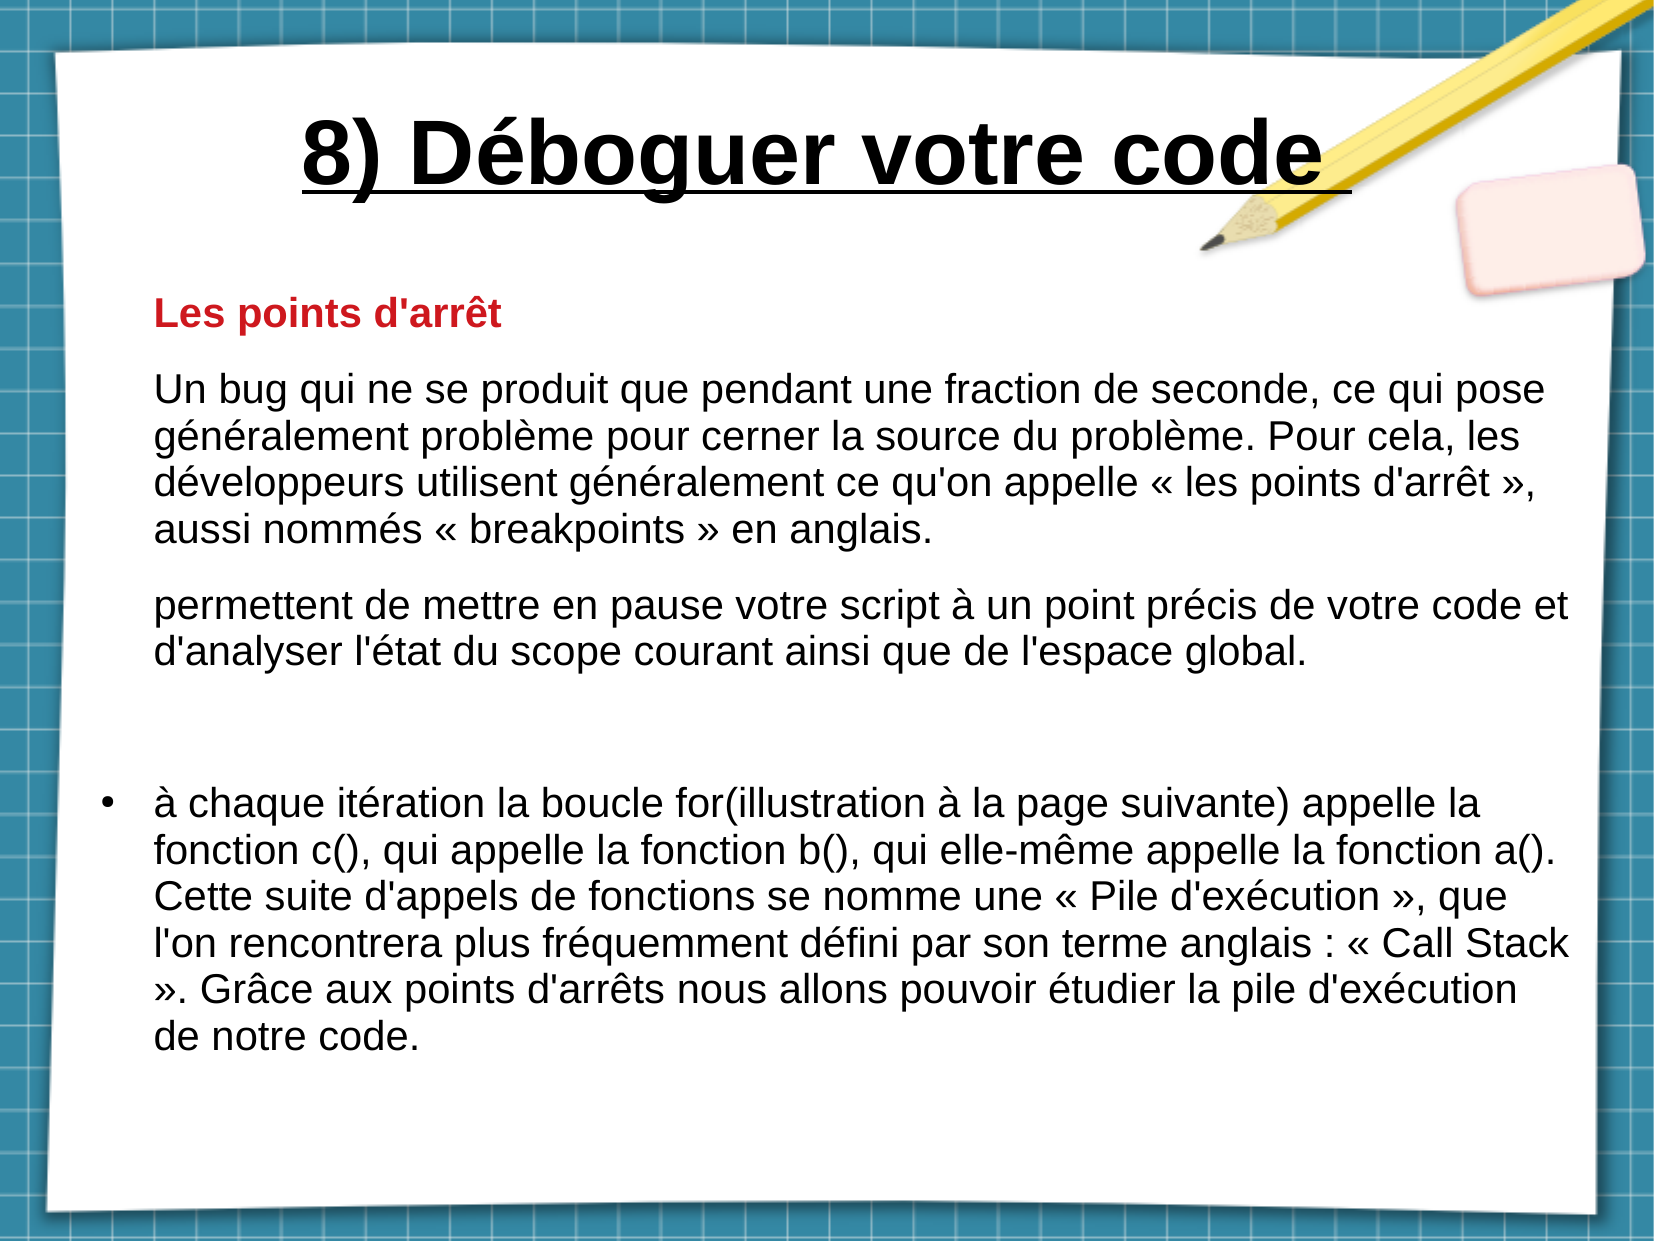

# 8) Déboguer votre code
Les points d'arrêt
Un bug qui ne se produit que pendant une fraction de seconde, ce qui pose généralement problème pour cerner la source du problème. Pour cela, les développeurs utilisent généralement ce qu'on appelle « les points d'arrêt », aussi nommés « breakpoints » en anglais.
permettent de mettre en pause votre script à un point précis de votre code et d'analyser l'état du scope courant ainsi que de l'espace global.
à chaque itération la boucle for(illustration à la page suivante) appelle la fonction c(), qui appelle la fonction b(), qui elle-même appelle la fonction a(). Cette suite d'appels de fonctions se nomme une « Pile d'exécution », que l'on rencontrera plus fréquemment défini par son terme anglais : « Call Stack ». Grâce aux points d'arrêts nous allons pouvoir étudier la pile d'exécution de notre code.